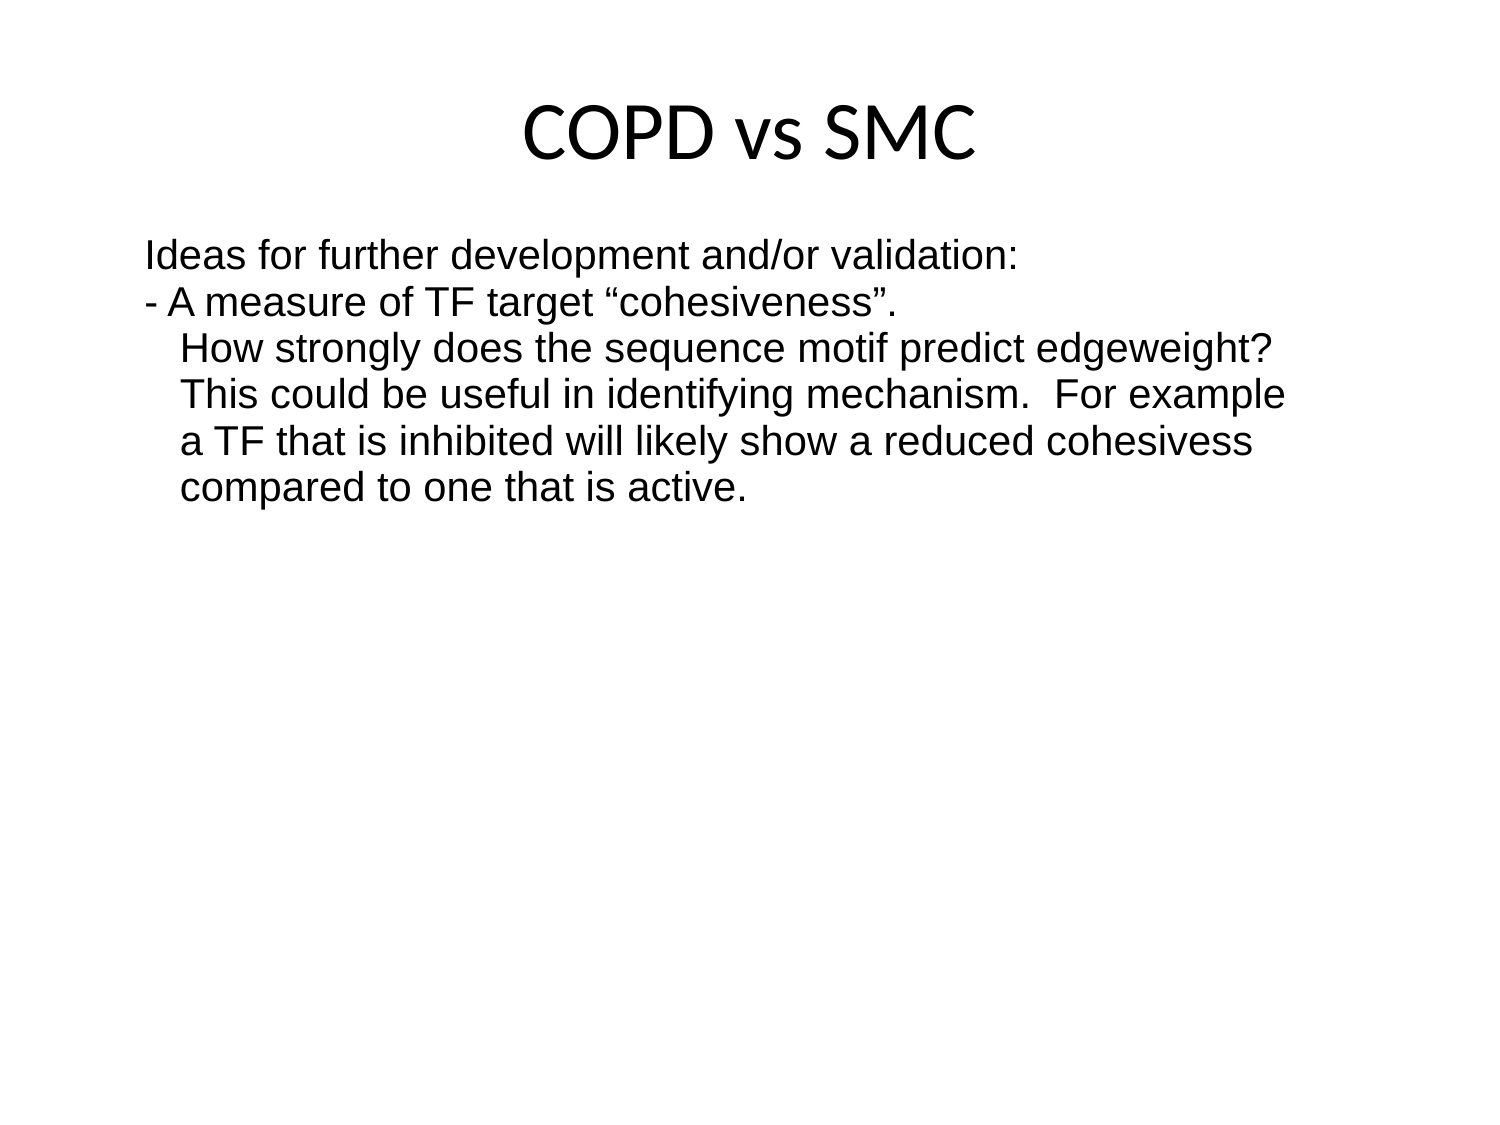

# COPD vs SMC
Ideas for further development and/or validation:
- A measure of TF target “cohesiveness”.
How strongly does the sequence motif predict edgeweight?
This could be useful in identifying mechanism. For example a TF that is inhibited will likely show a reduced cohesivess compared to one that is active.